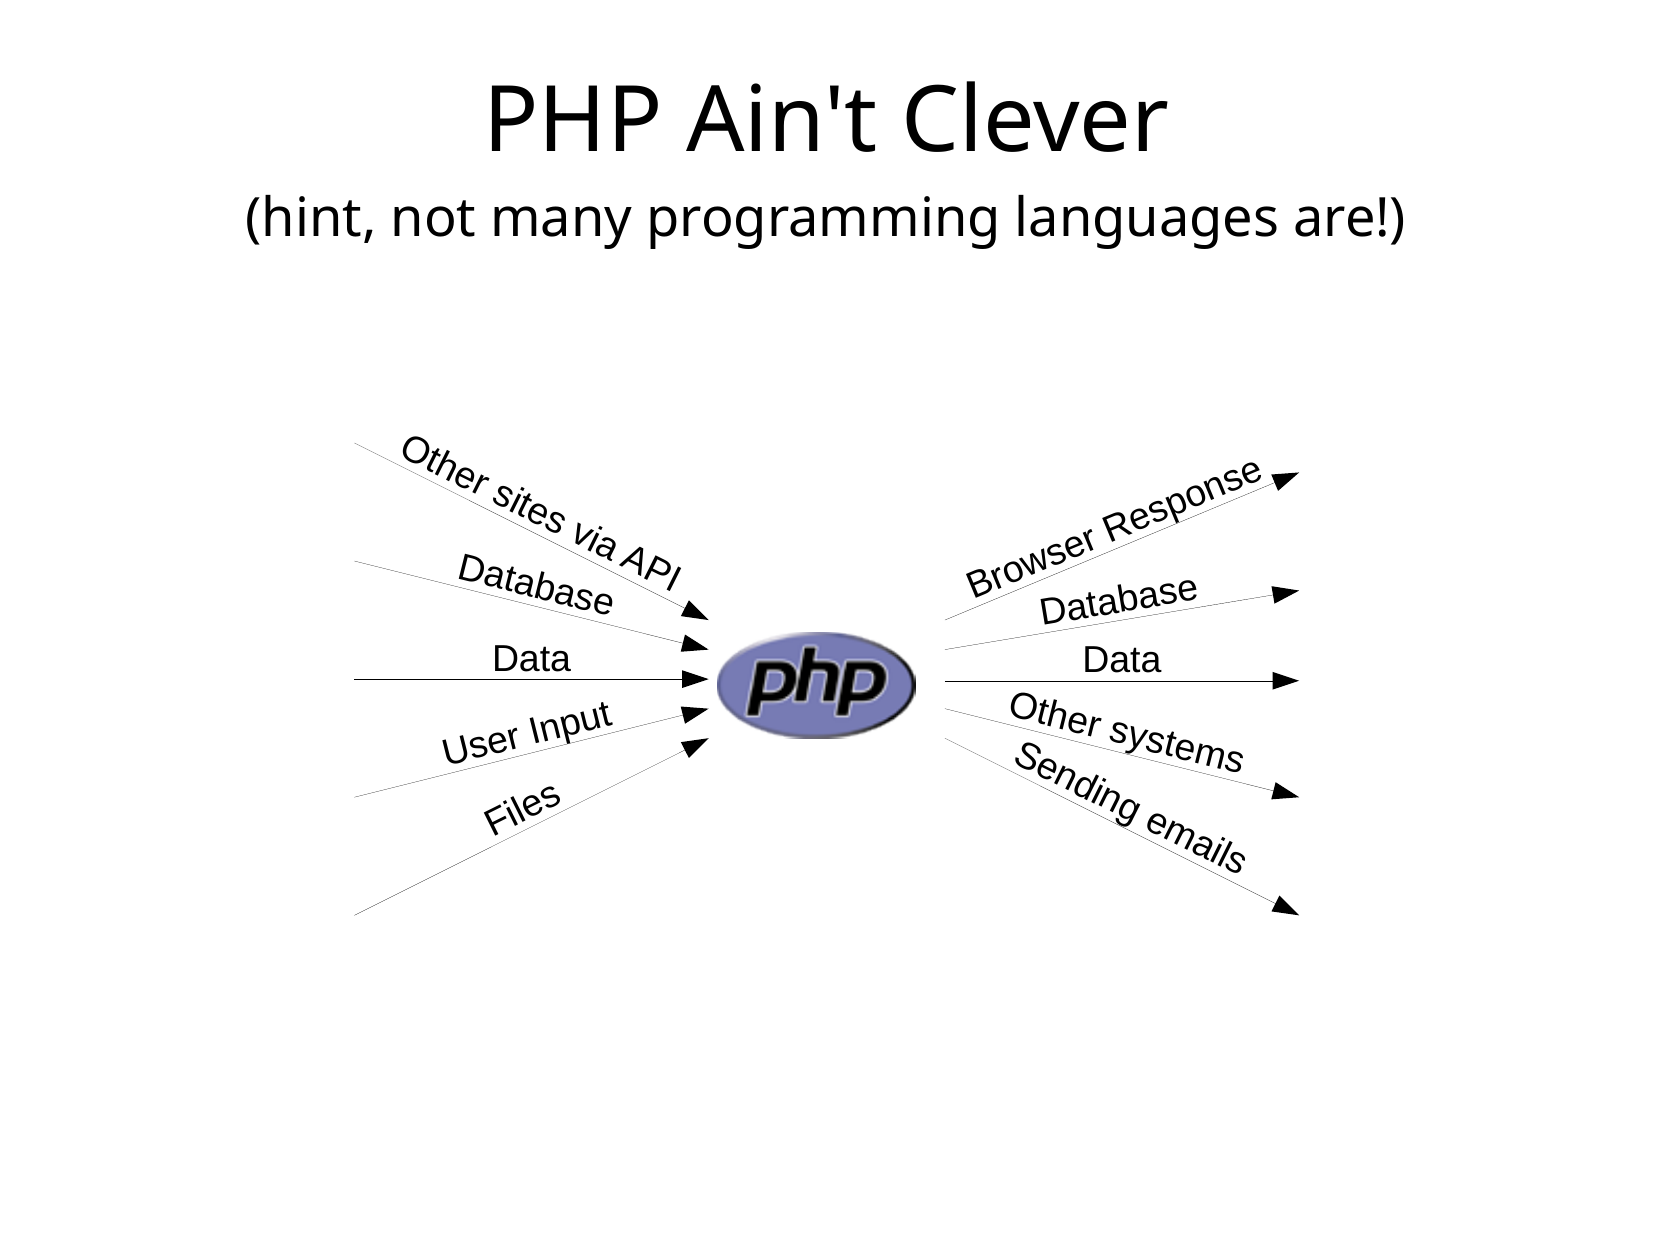

# PHP Ain't Clever (hint, not many programming languages are!)
Other sites via API
Browser Response
Database
Database
Data
Data
User Input
Other systems
Files
Sending emails